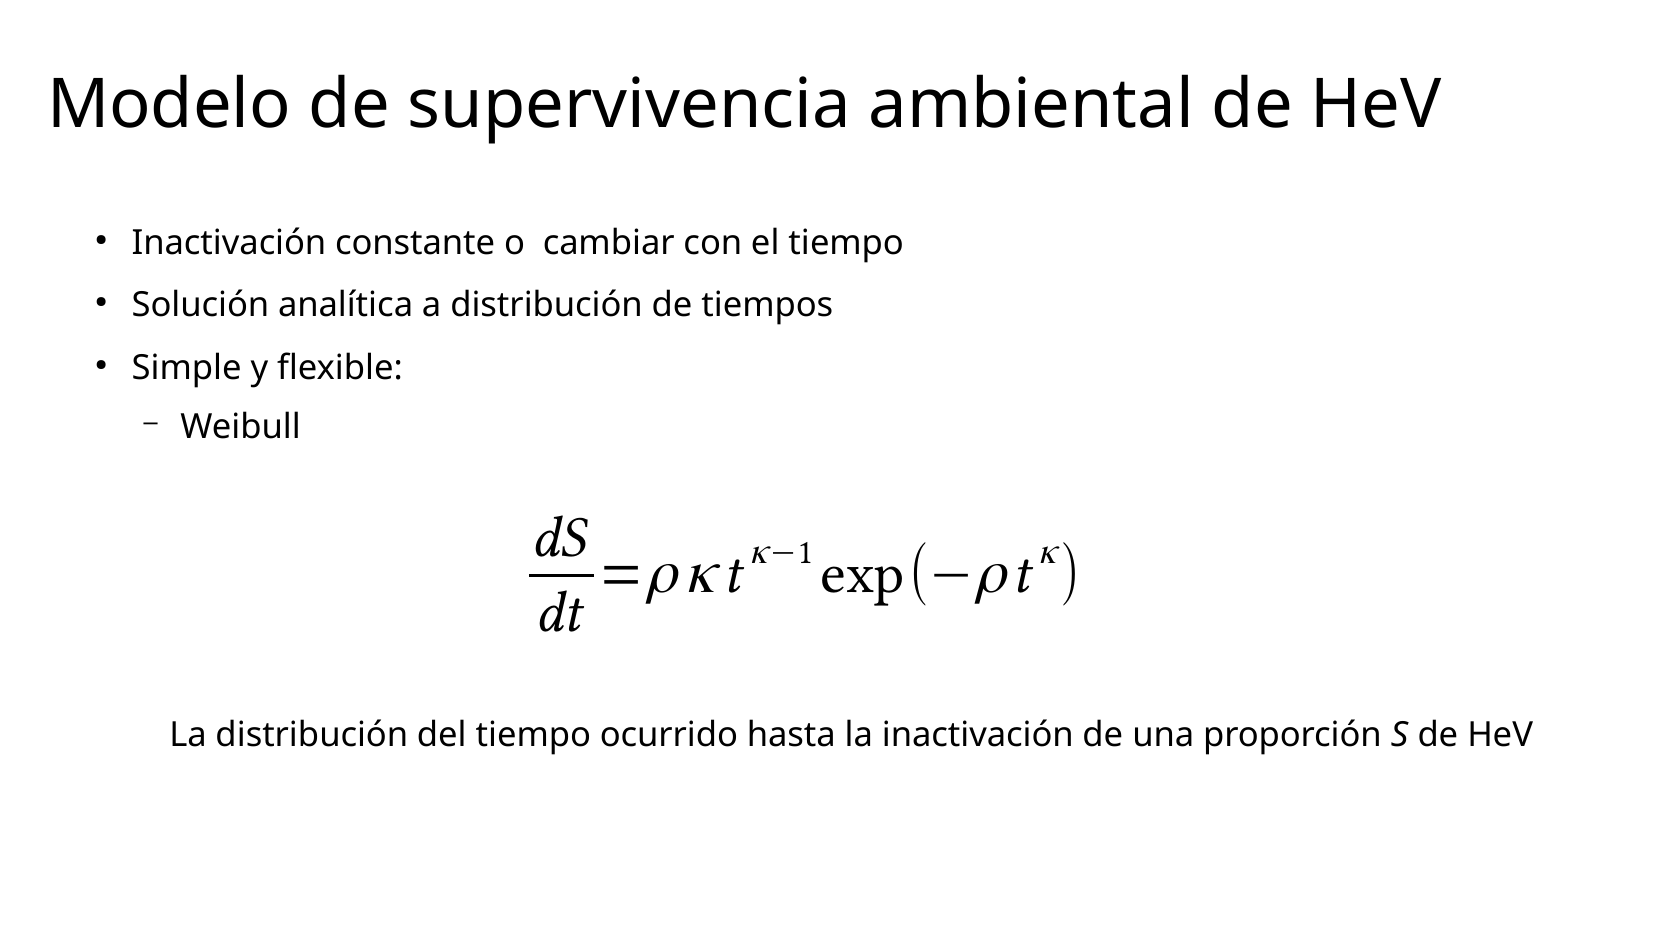

Modelo de supervivencia ambiental de HeV
# Inactivación constante o cambiar con el tiempo
Solución analítica a distribución de tiempos
Simple y flexible:
Weibull
La distribución del tiempo ocurrido hasta la inactivación de una proporción S de HeV